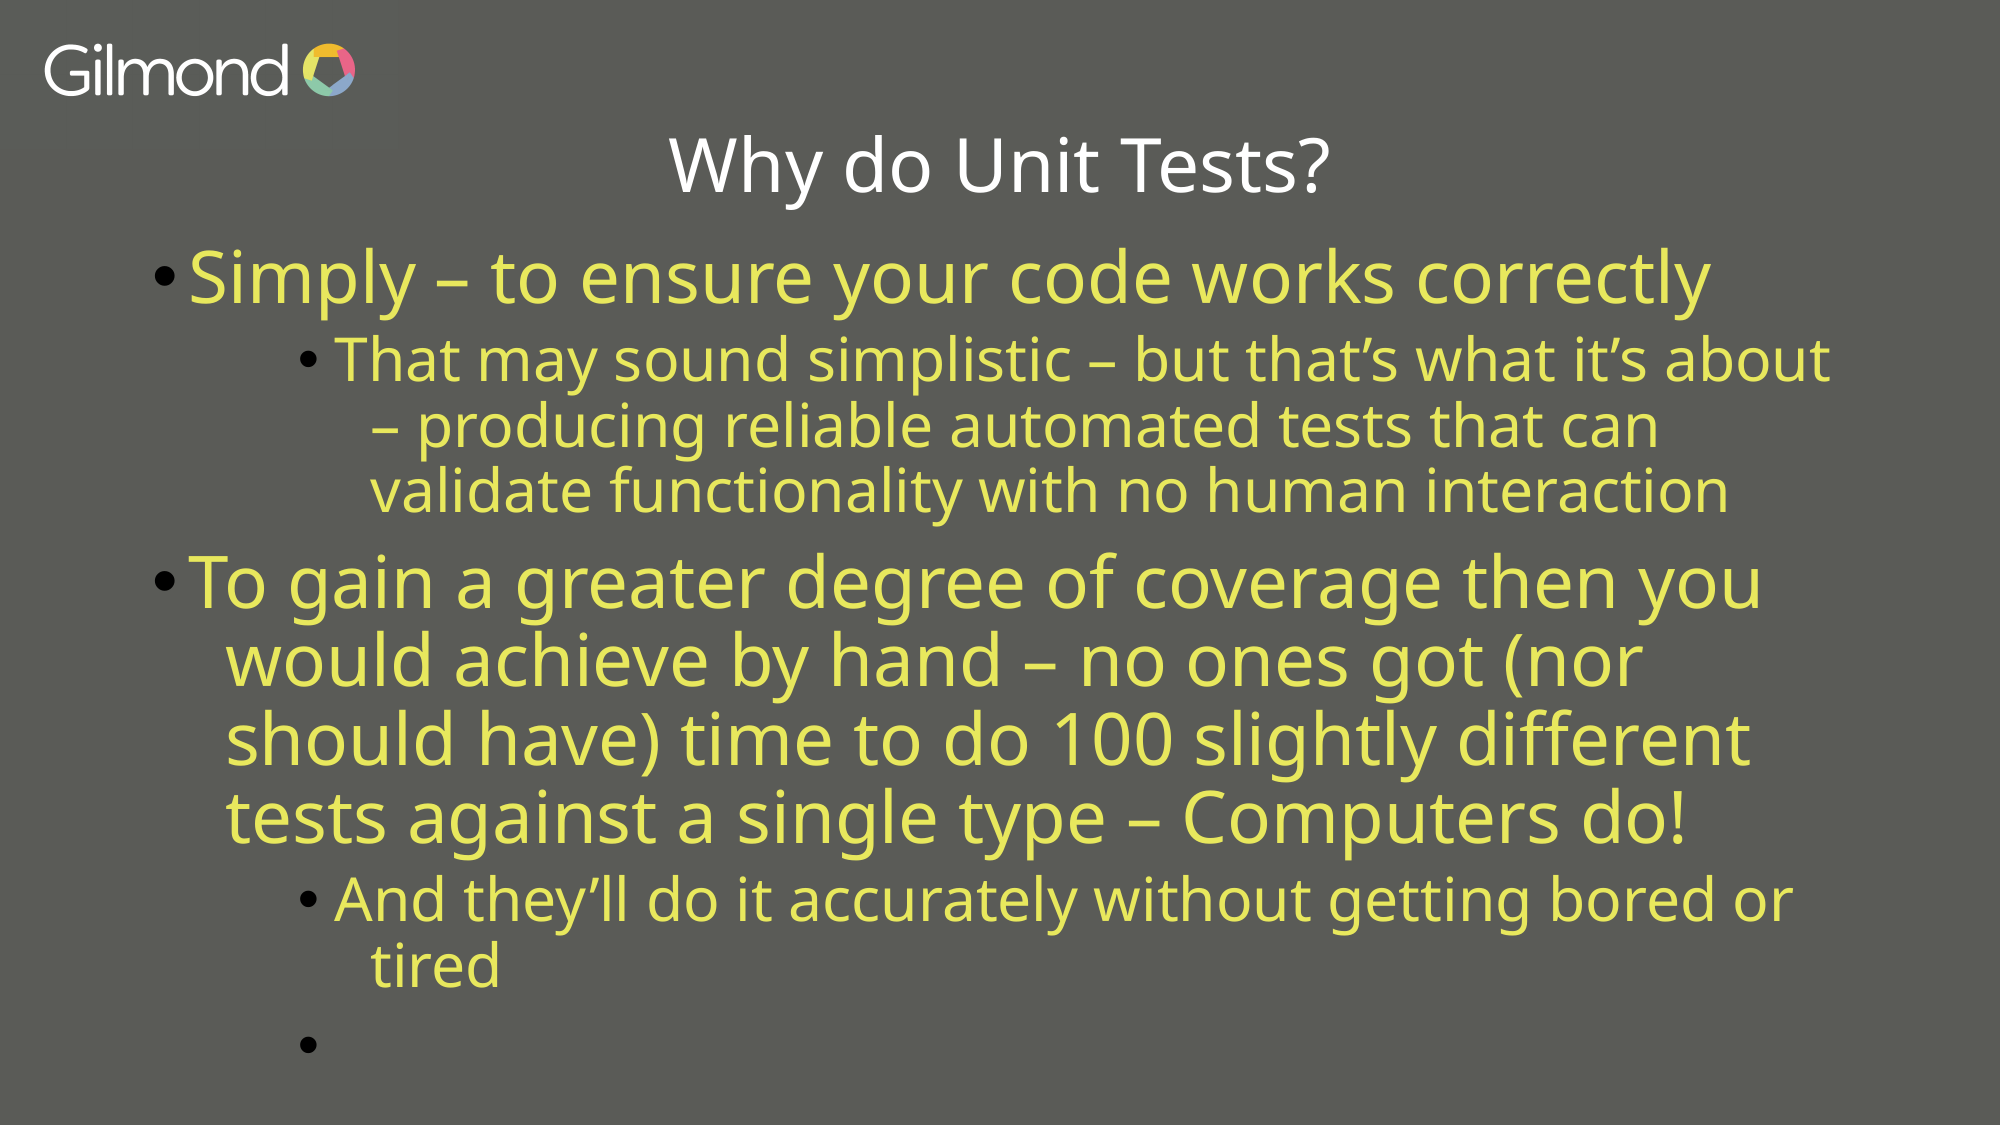

# Why do Unit Tests?
Simply – to ensure your code works correctly
That may sound simplistic – but that’s what it’s about – producing reliable automated tests that can validate functionality with no human interaction
To gain a greater degree of coverage then you would achieve by hand – no ones got (nor should have) time to do 100 slightly different tests against a single type – Computers do!
And they’ll do it accurately without getting bored or tired